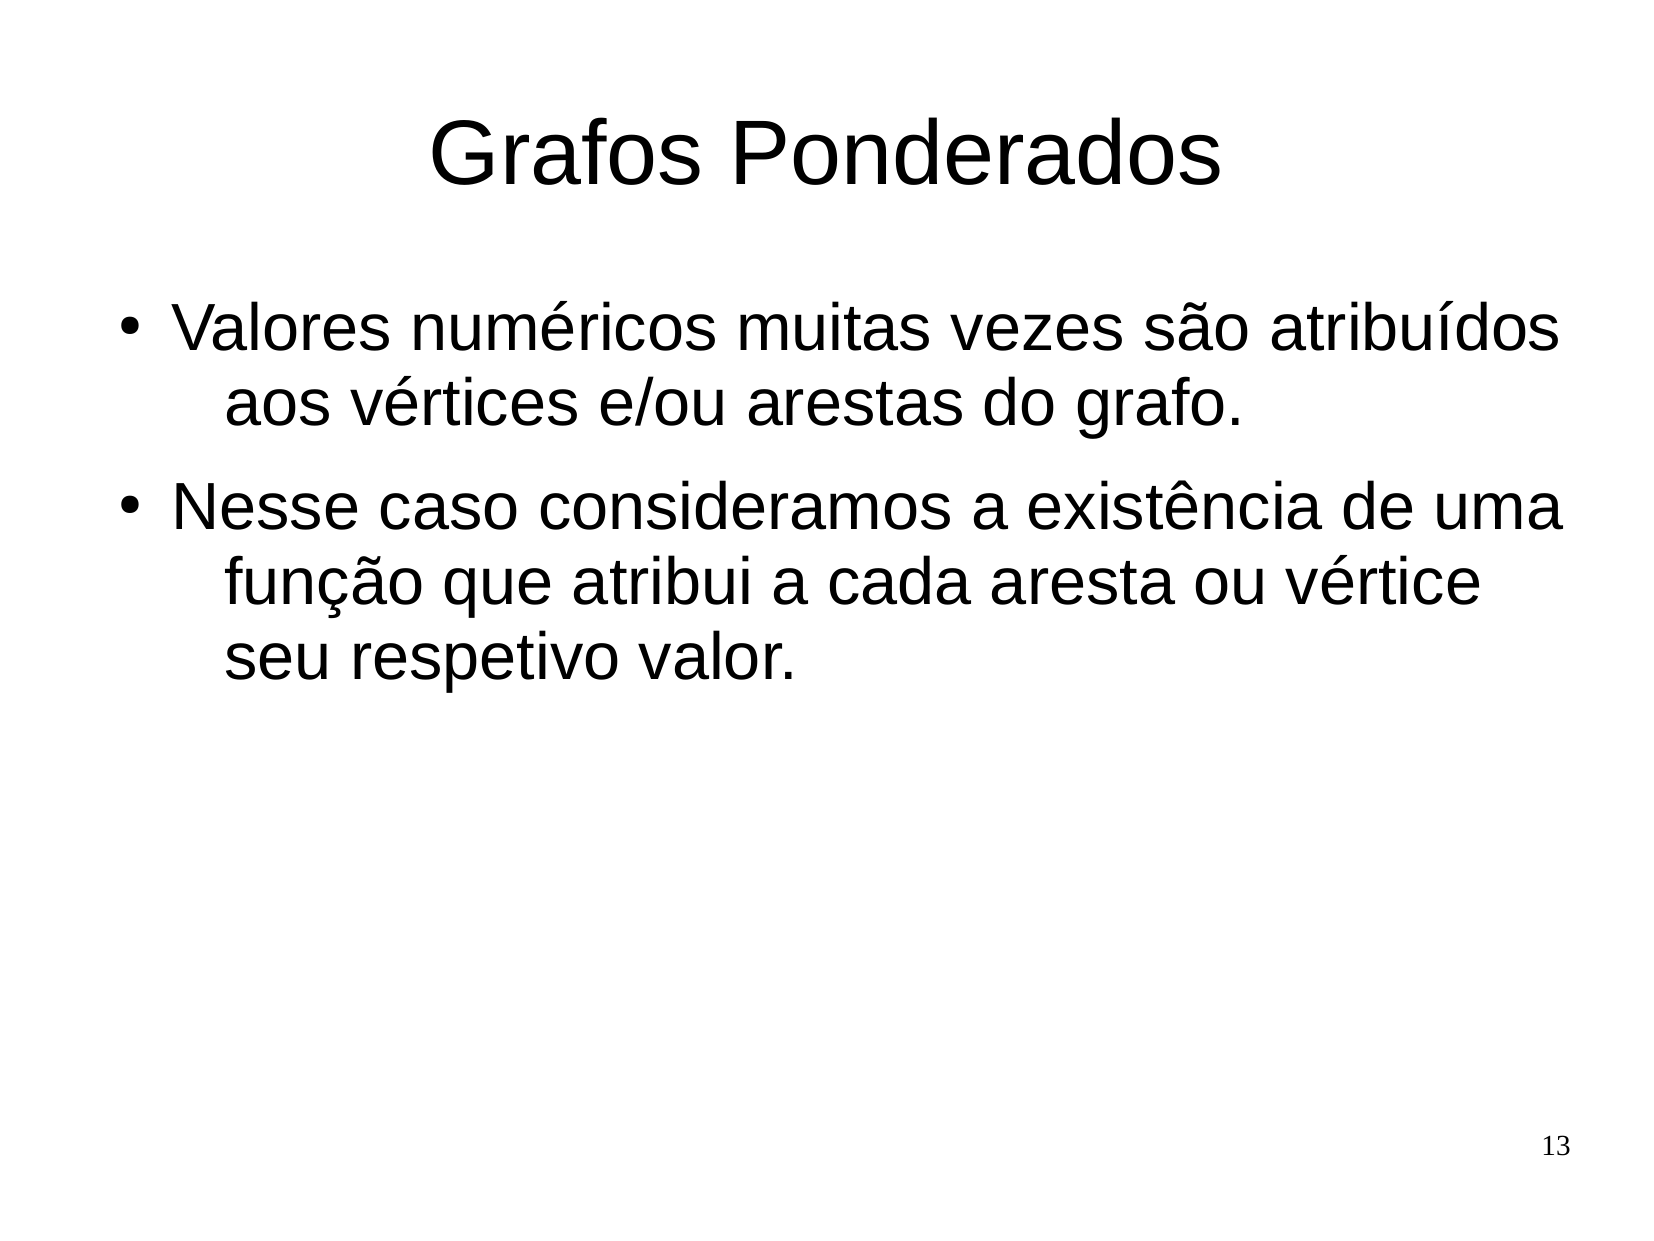

# Grafos Ponderados
Valores numéricos muitas vezes são atribuídos aos vértices e/ou arestas do grafo.
Nesse caso consideramos a existência de uma função que atribui a cada aresta ou vértice seu respetivo valor.
13